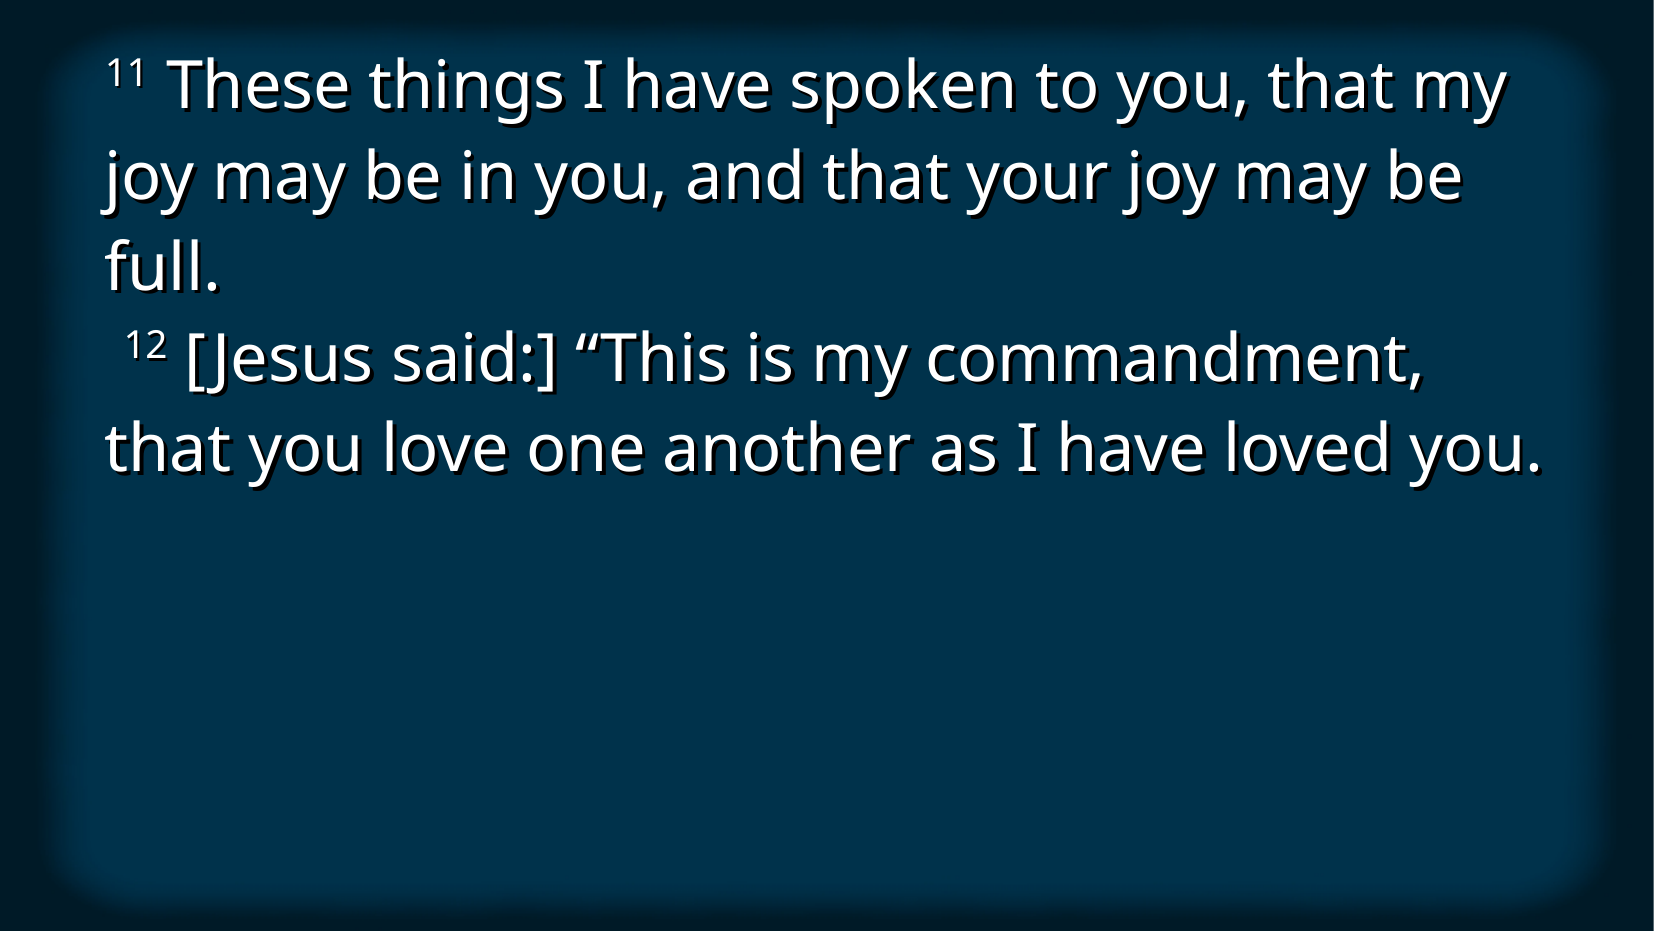

11 These things I have spoken to you, that my joy may be in you, and that your joy may be full.
12 [Jesus said:] “This is my commandment, that you love one another as I have loved you.